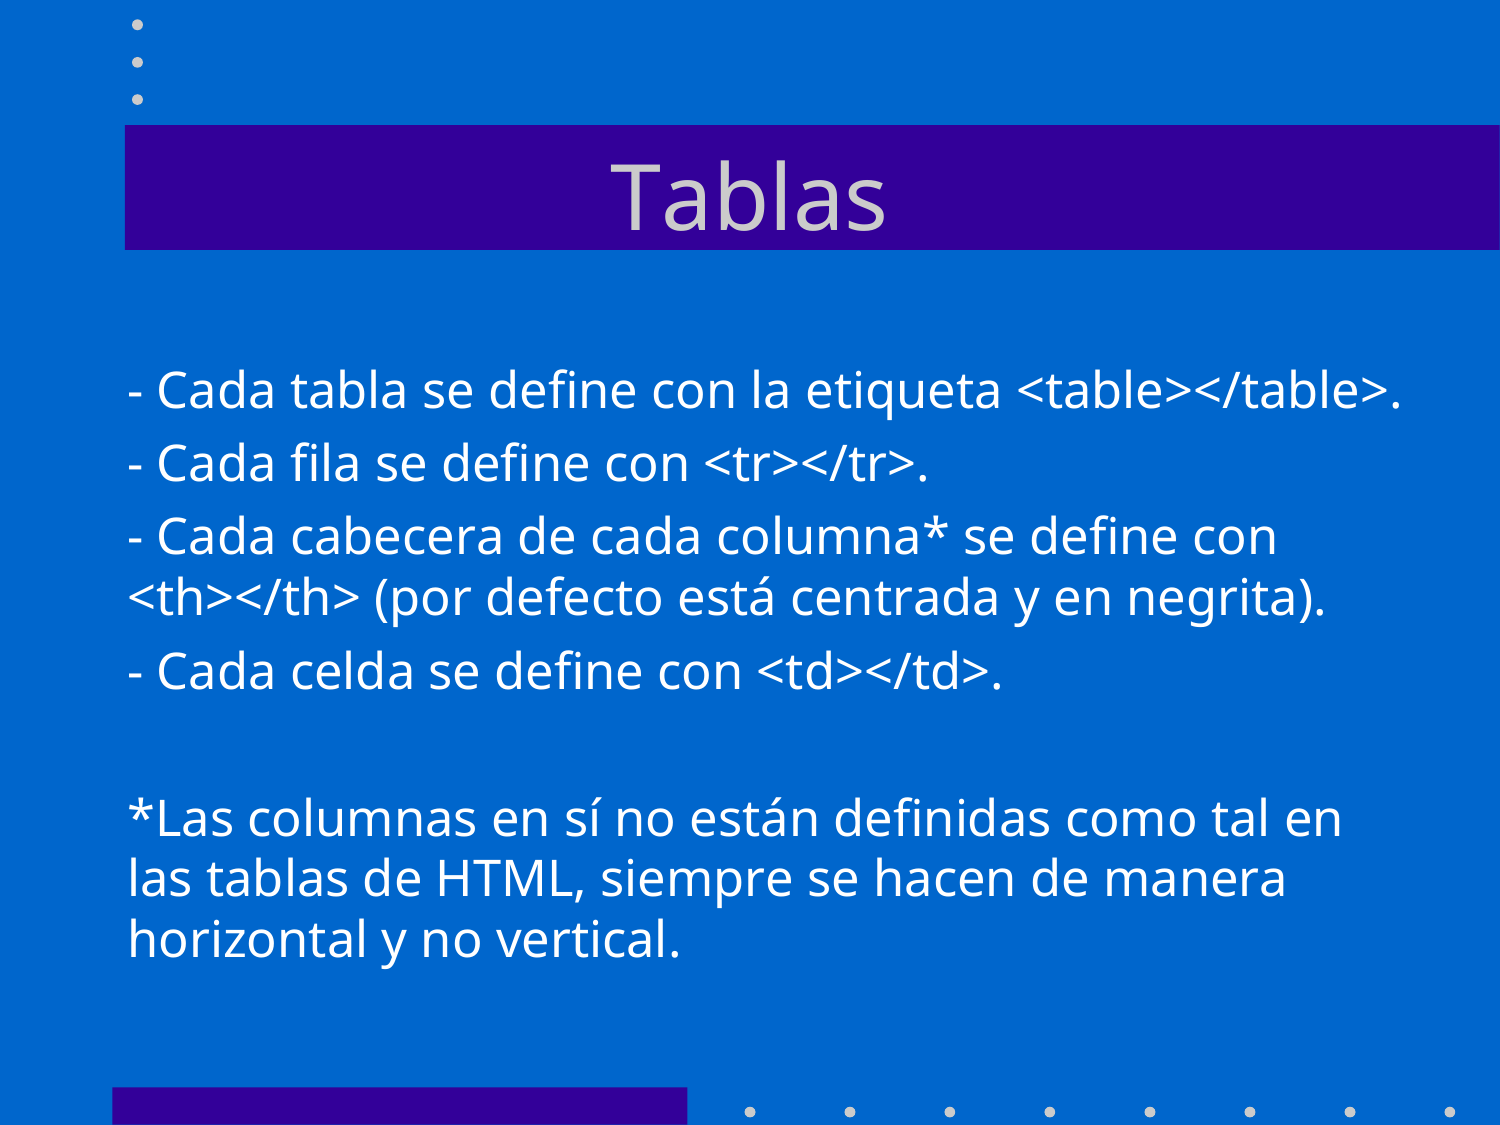

# Tablas
- Cada tabla se define con la etiqueta <table></table>.
- Cada fila se define con <tr></tr>.
- Cada cabecera de cada columna* se define con <th></th> (por defecto está centrada y en negrita).
- Cada celda se define con <td></td>.
*Las columnas en sí no están definidas como tal en las tablas de HTML, siempre se hacen de manera horizontal y no vertical.